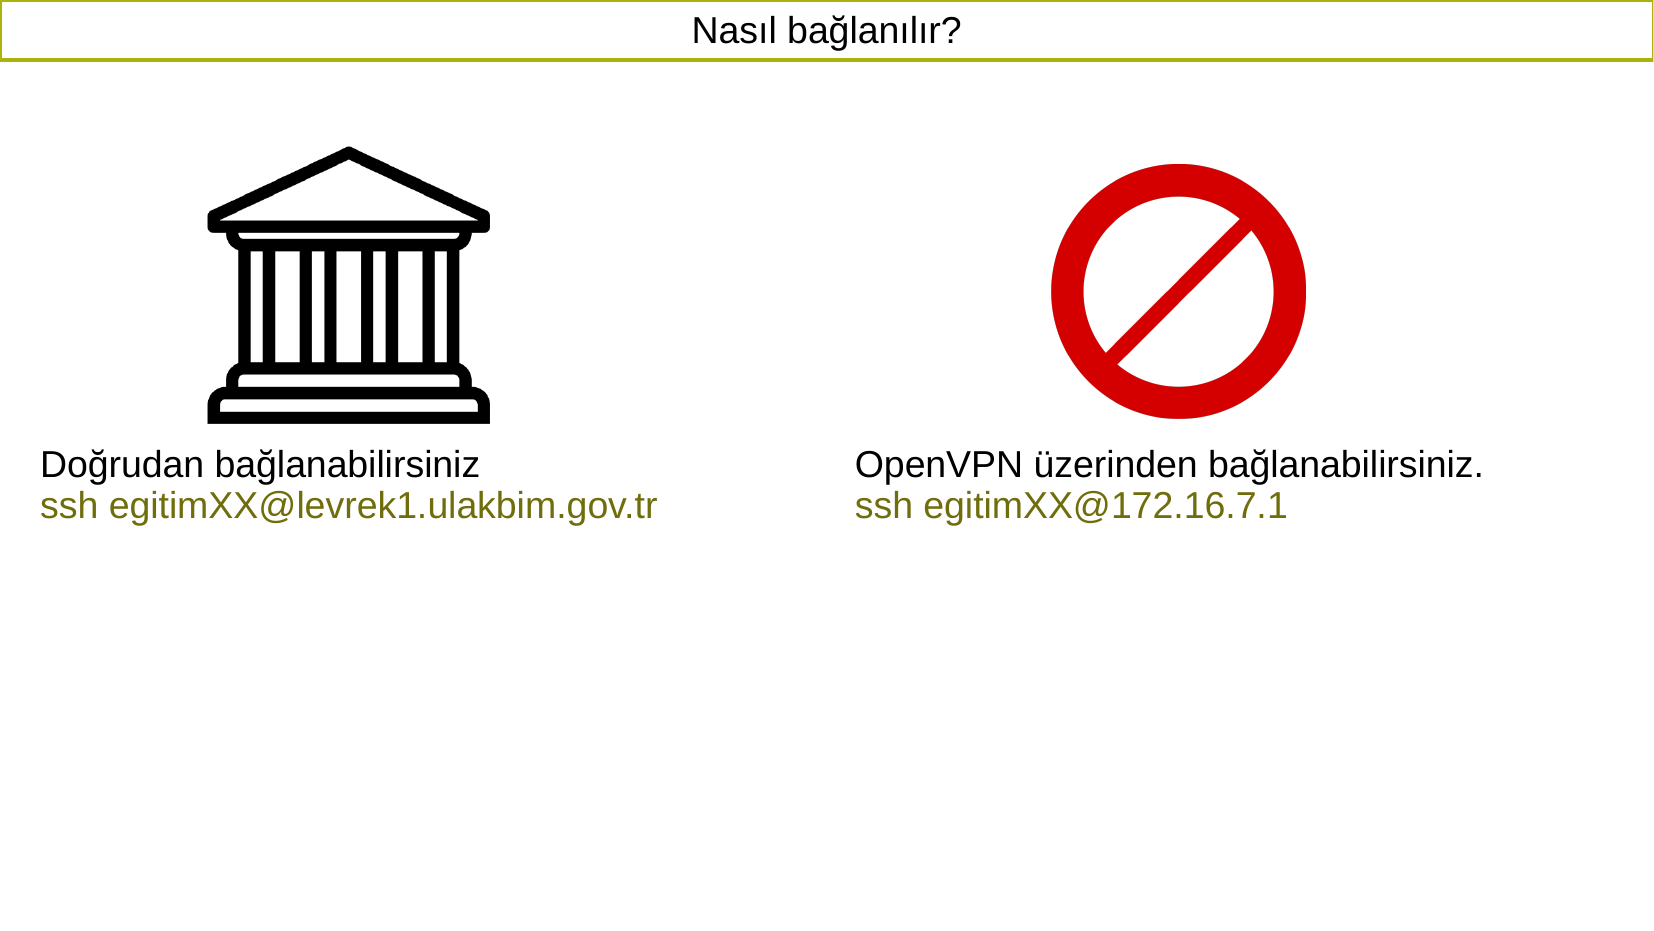

Nasıl bağlanılır?
Doğrudan bağlanabilirsiniz
ssh egitimXX@levrek1.ulakbim.gov.tr
OpenVPN üzerinden bağlanabilirsiniz.
ssh egitimXX@172.16.7.1